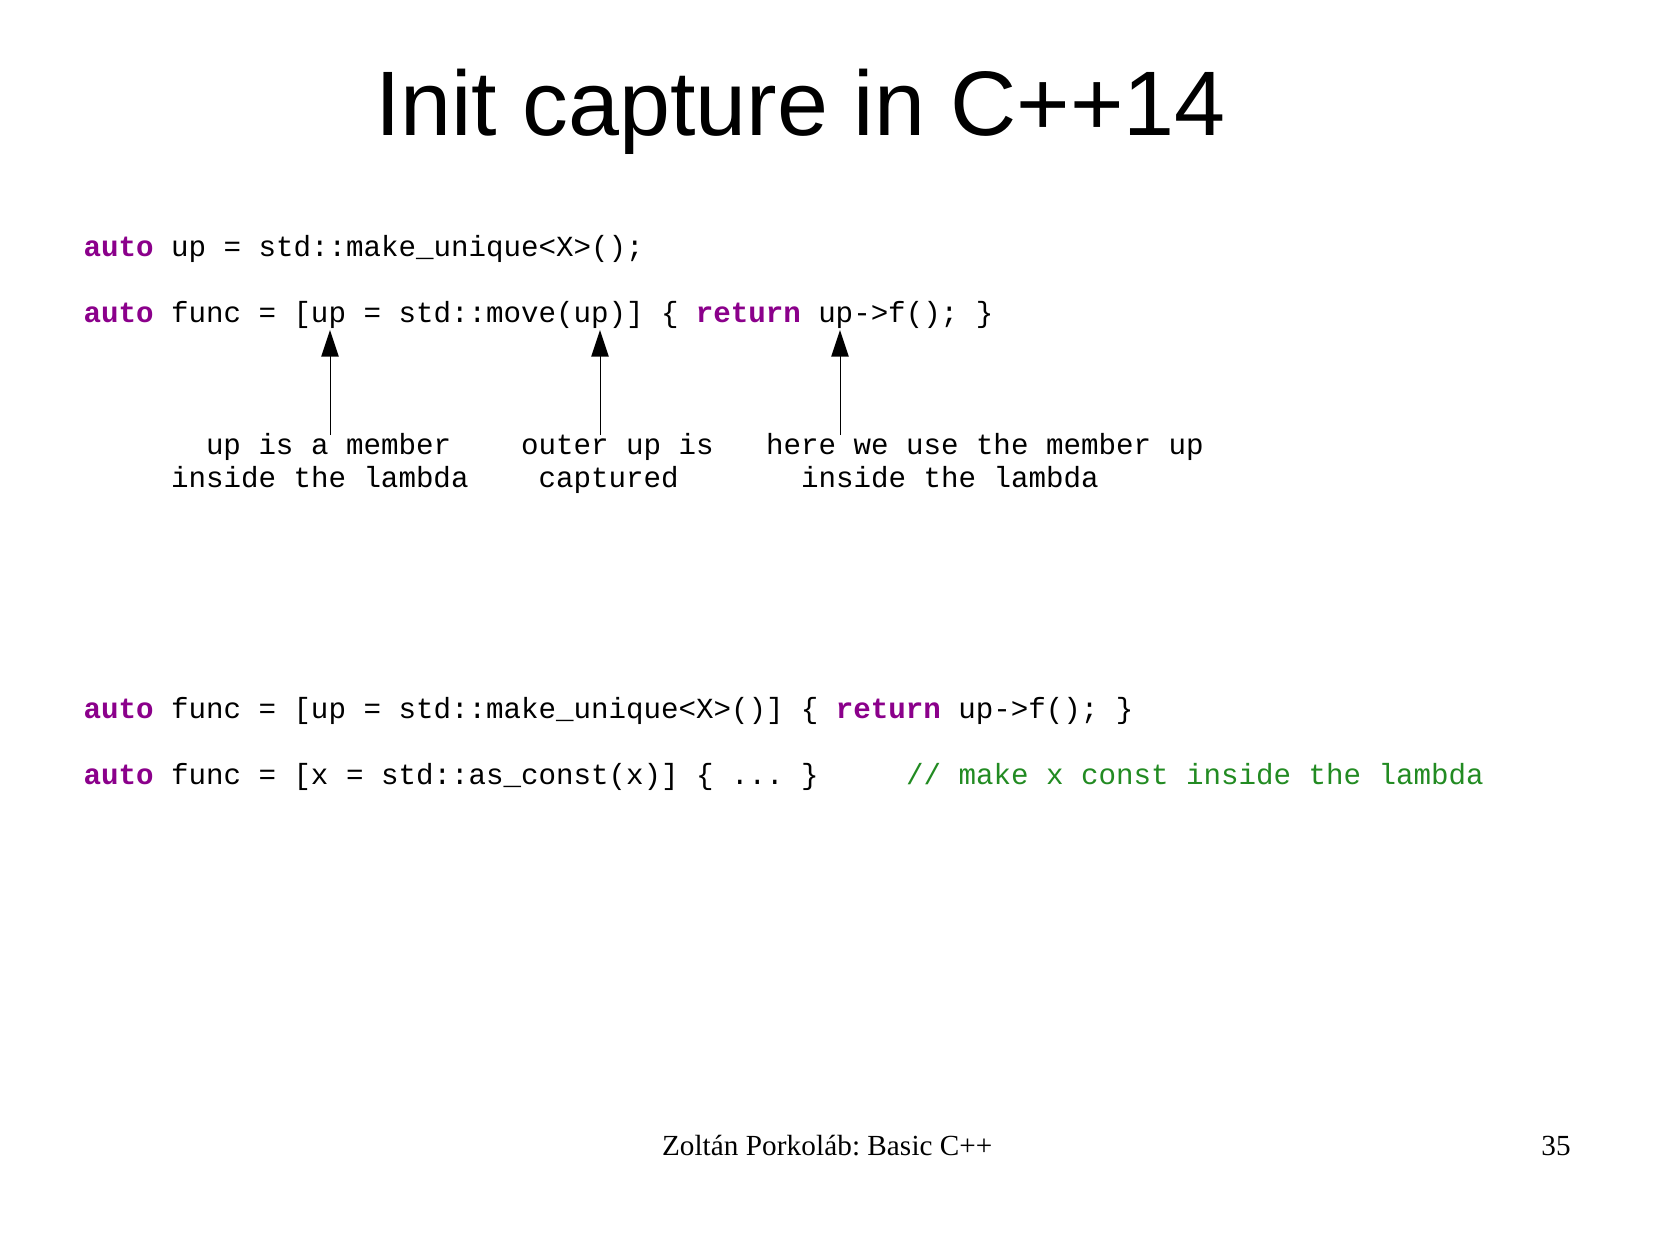

# Init capture in C++14
auto up = std::make_unique<X>();
auto func = [up = std::move(up)] { return up->f(); }
 up is a member outer up is here we use the member up
 inside the lambda captured inside the lambda
auto func = [up = std::make_unique<X>()] { return up->f(); }
auto func = [x = std::as_const(x)] { ... } // make x const inside the lambda
Zoltán Porkoláb: Basic C++
35